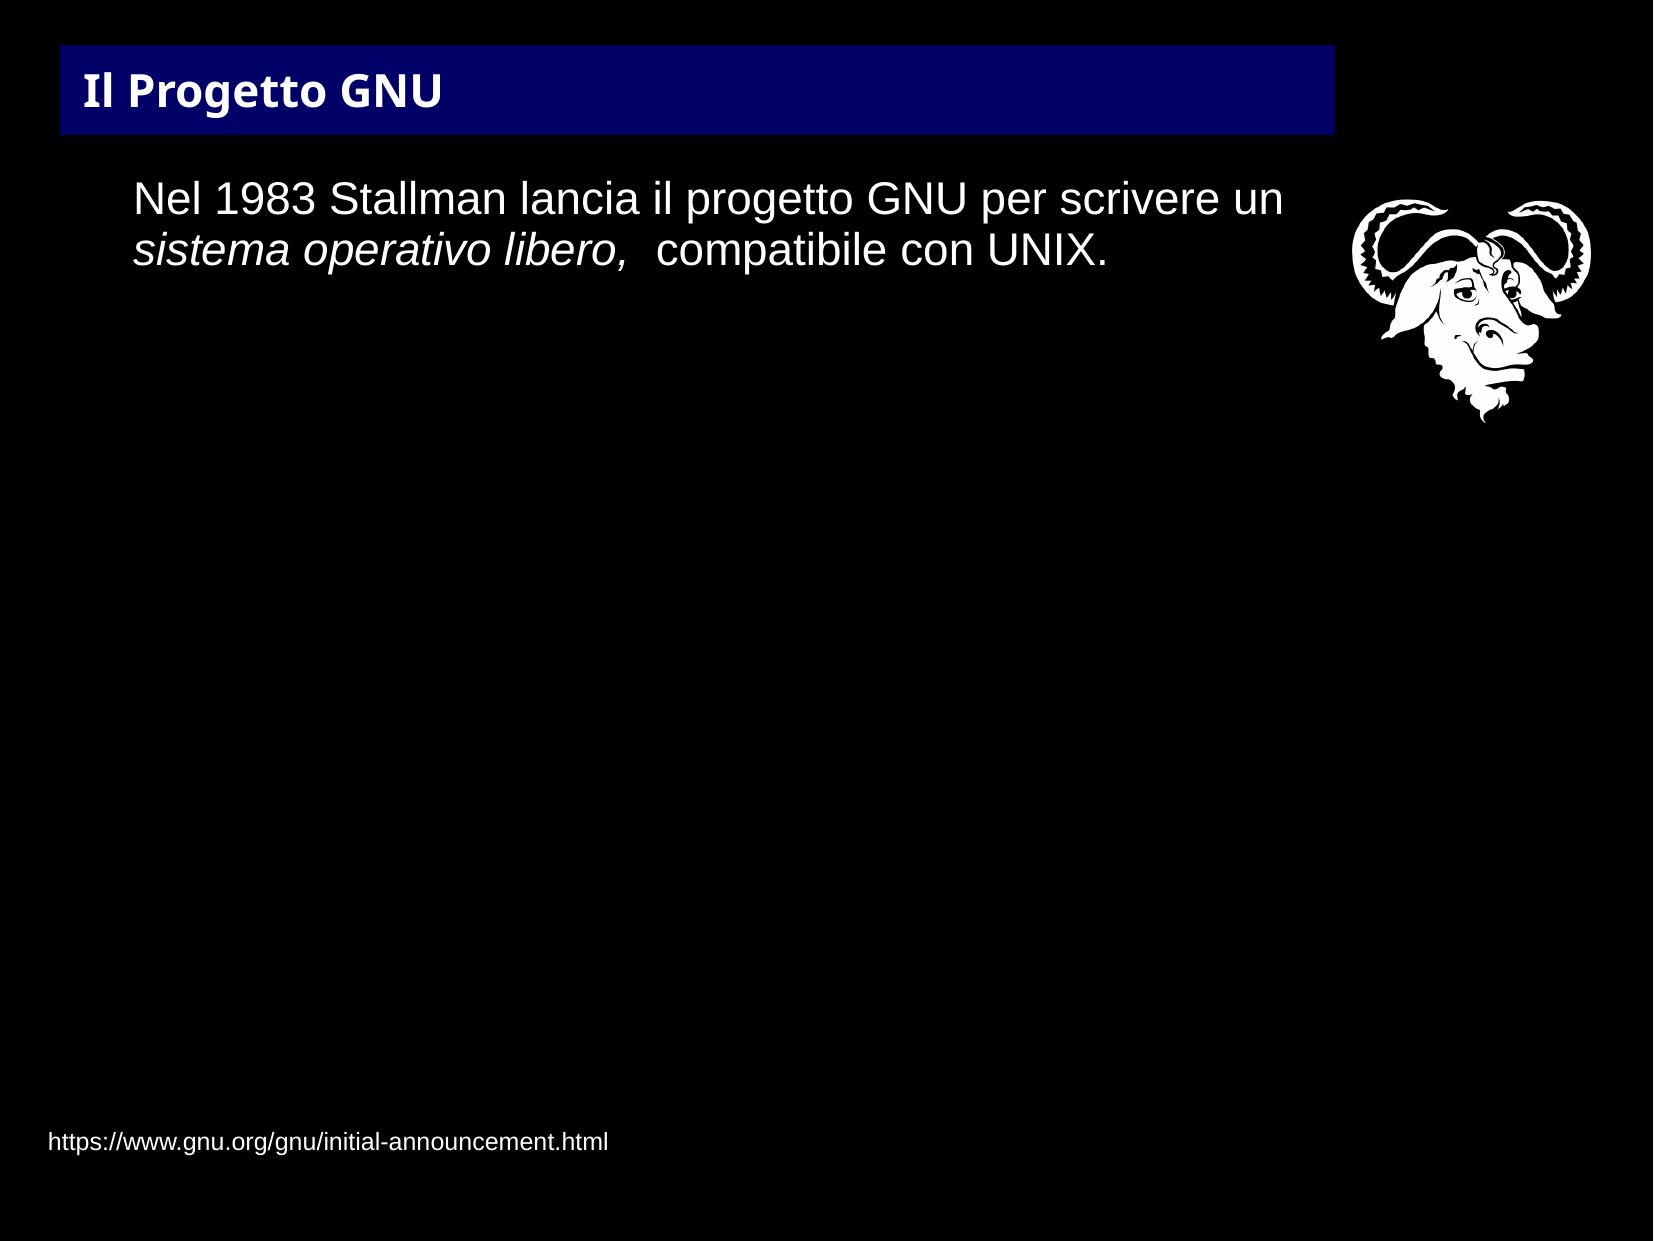

# Il Progetto GNU
Nel 1983 Stallman lancia il progetto GNU per scrivere un
sistema operativo libero, compatibile con UNIX.
https://www.gnu.org/gnu/initial-announcement.html